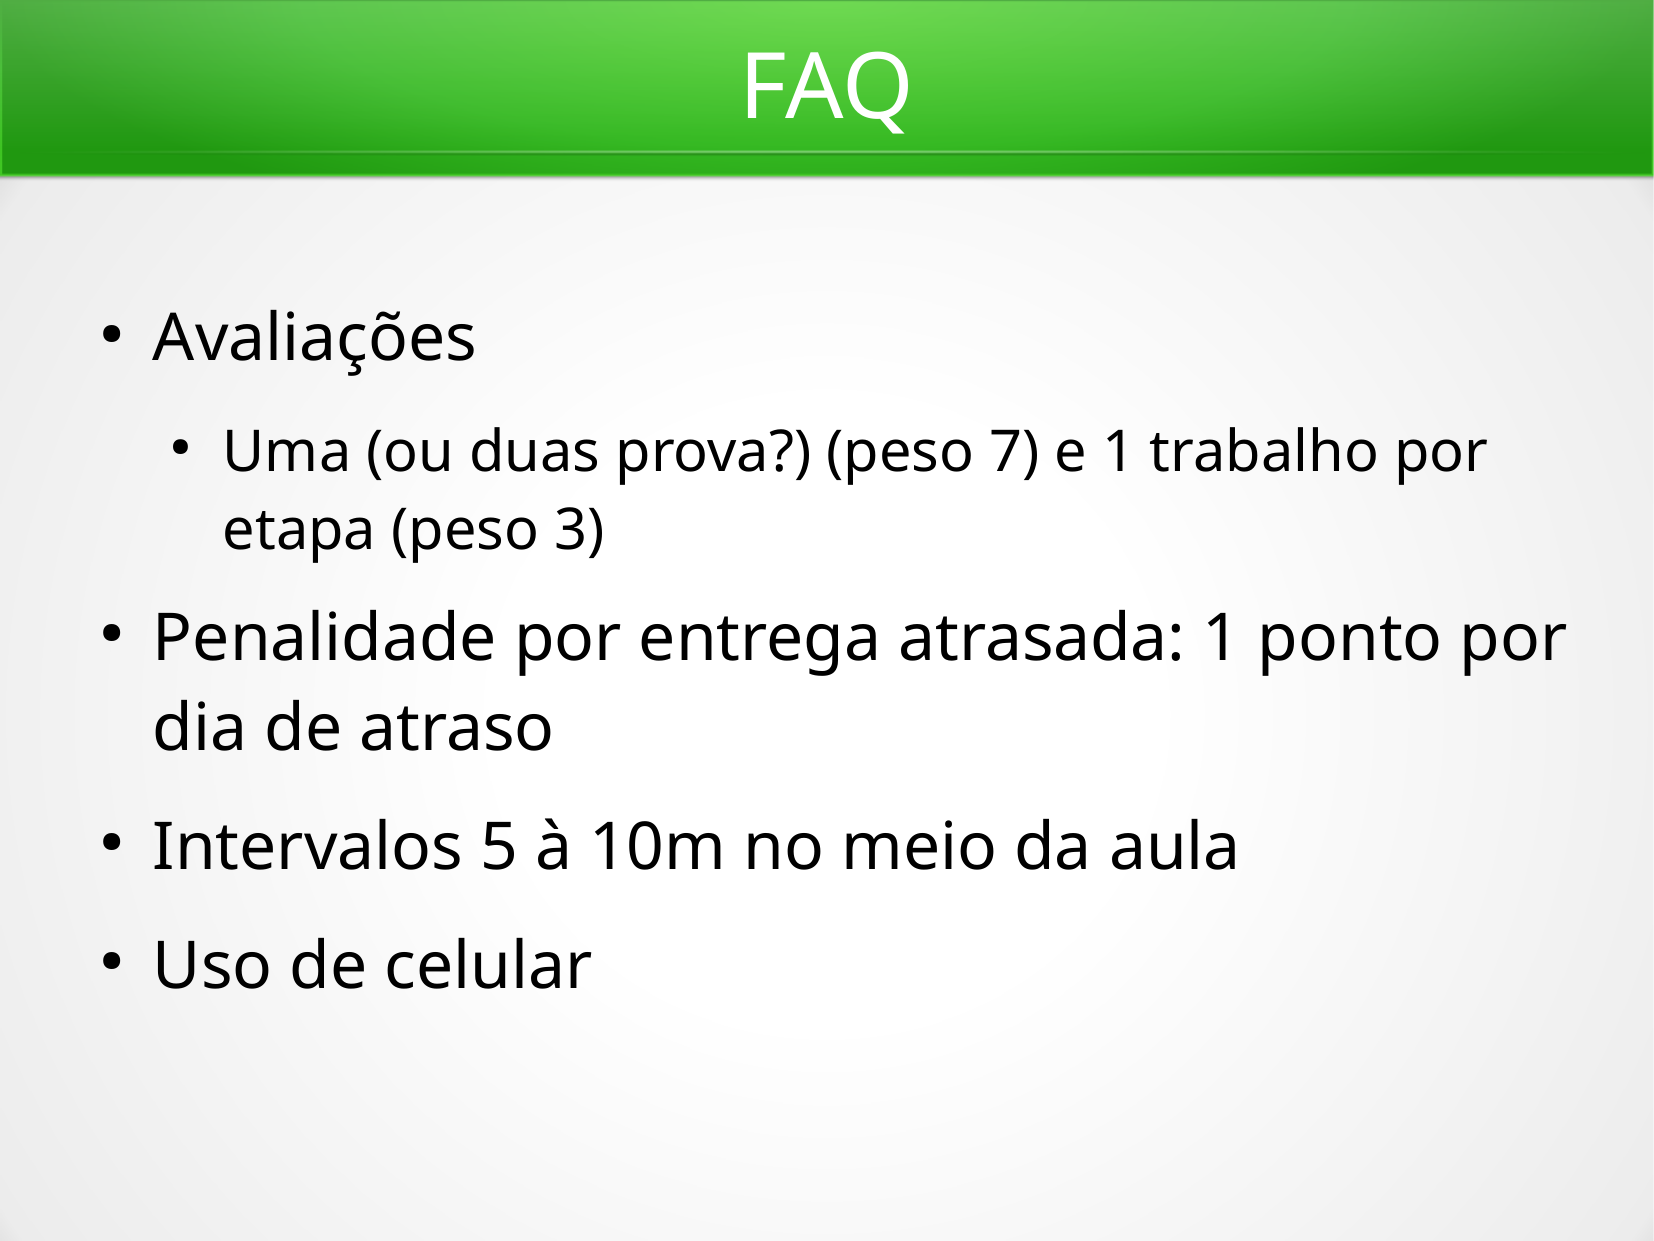

# FAQ
Avaliações
Uma (ou duas prova?) (peso 7) e 1 trabalho por etapa (peso 3)
Penalidade por entrega atrasada: 1 ponto por dia de atraso
Intervalos 5 à 10m no meio da aula
Uso de celular